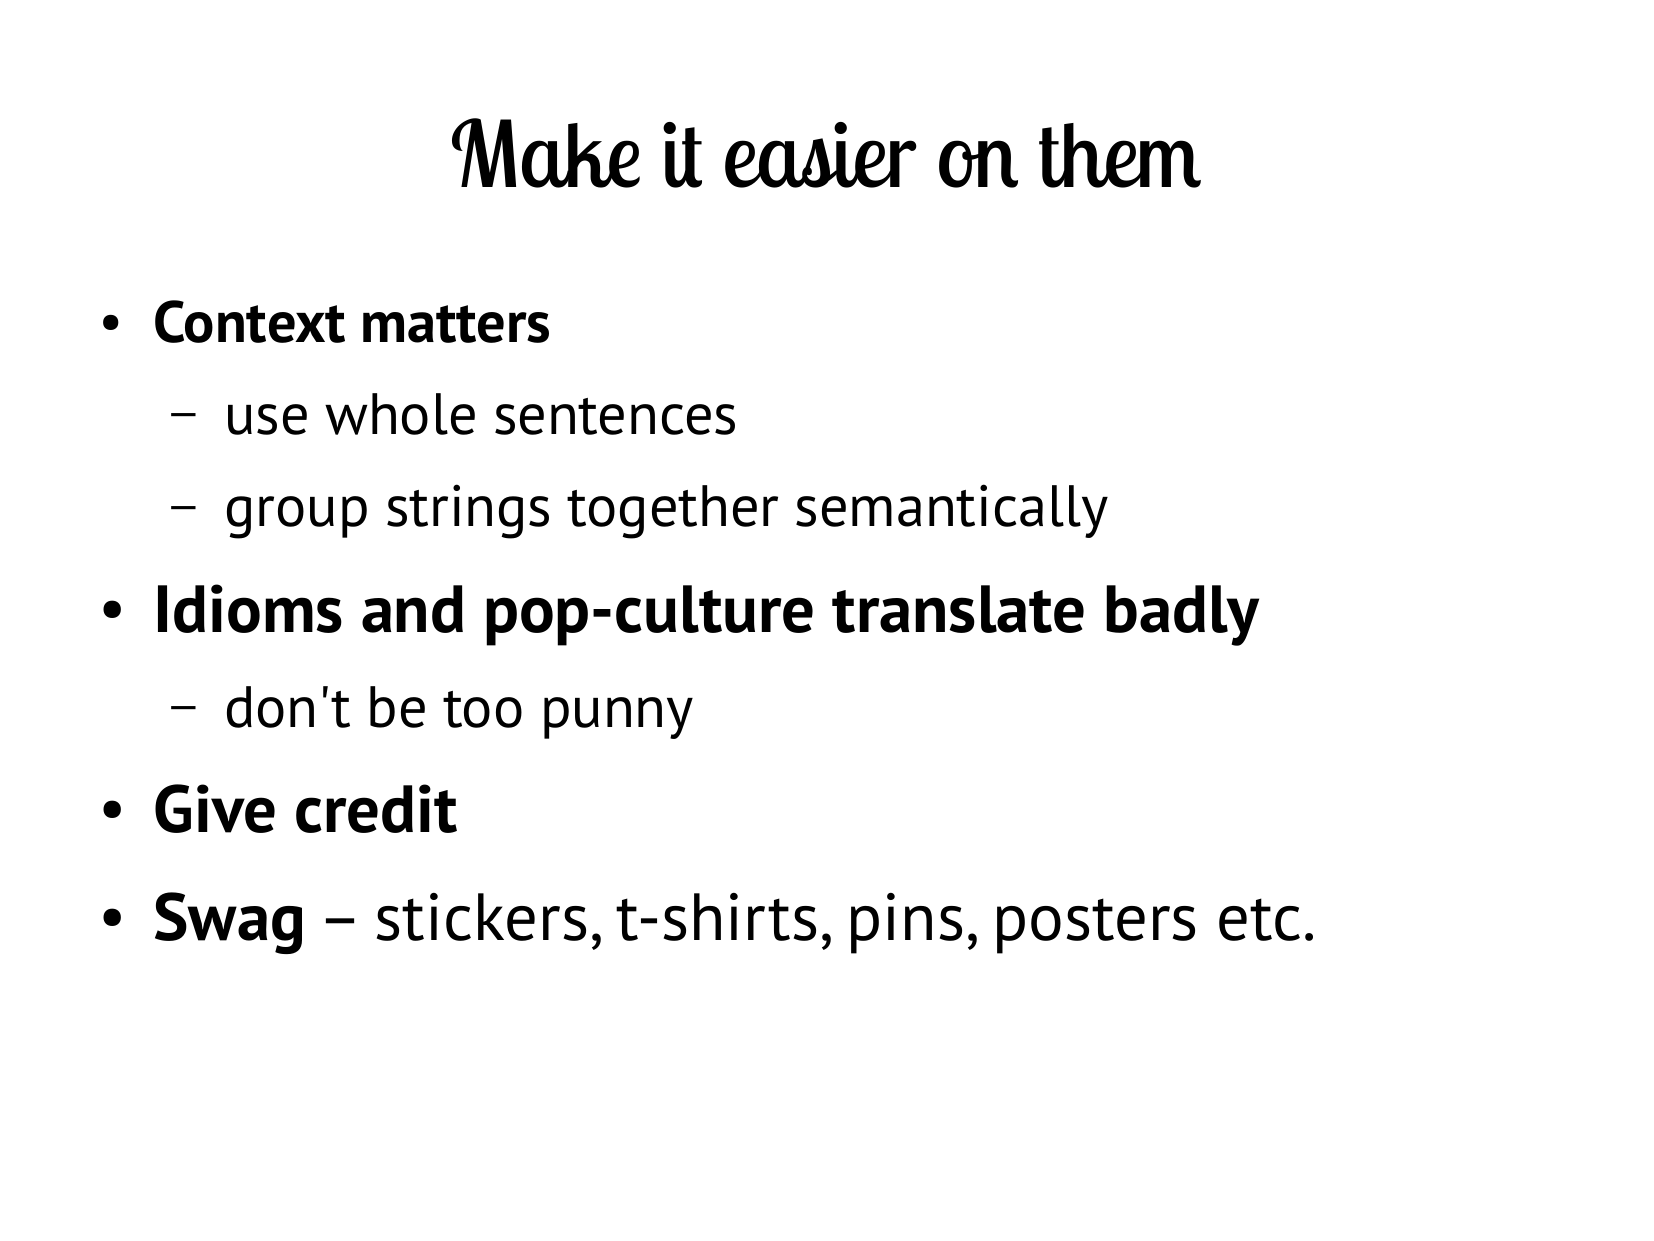

# Make it easier on them
Context matters
use whole sentences
group strings together semantically
Idioms and pop-culture translate badly
don't be too punny
Give credit
Swag – stickers, t-shirts, pins, posters etc.